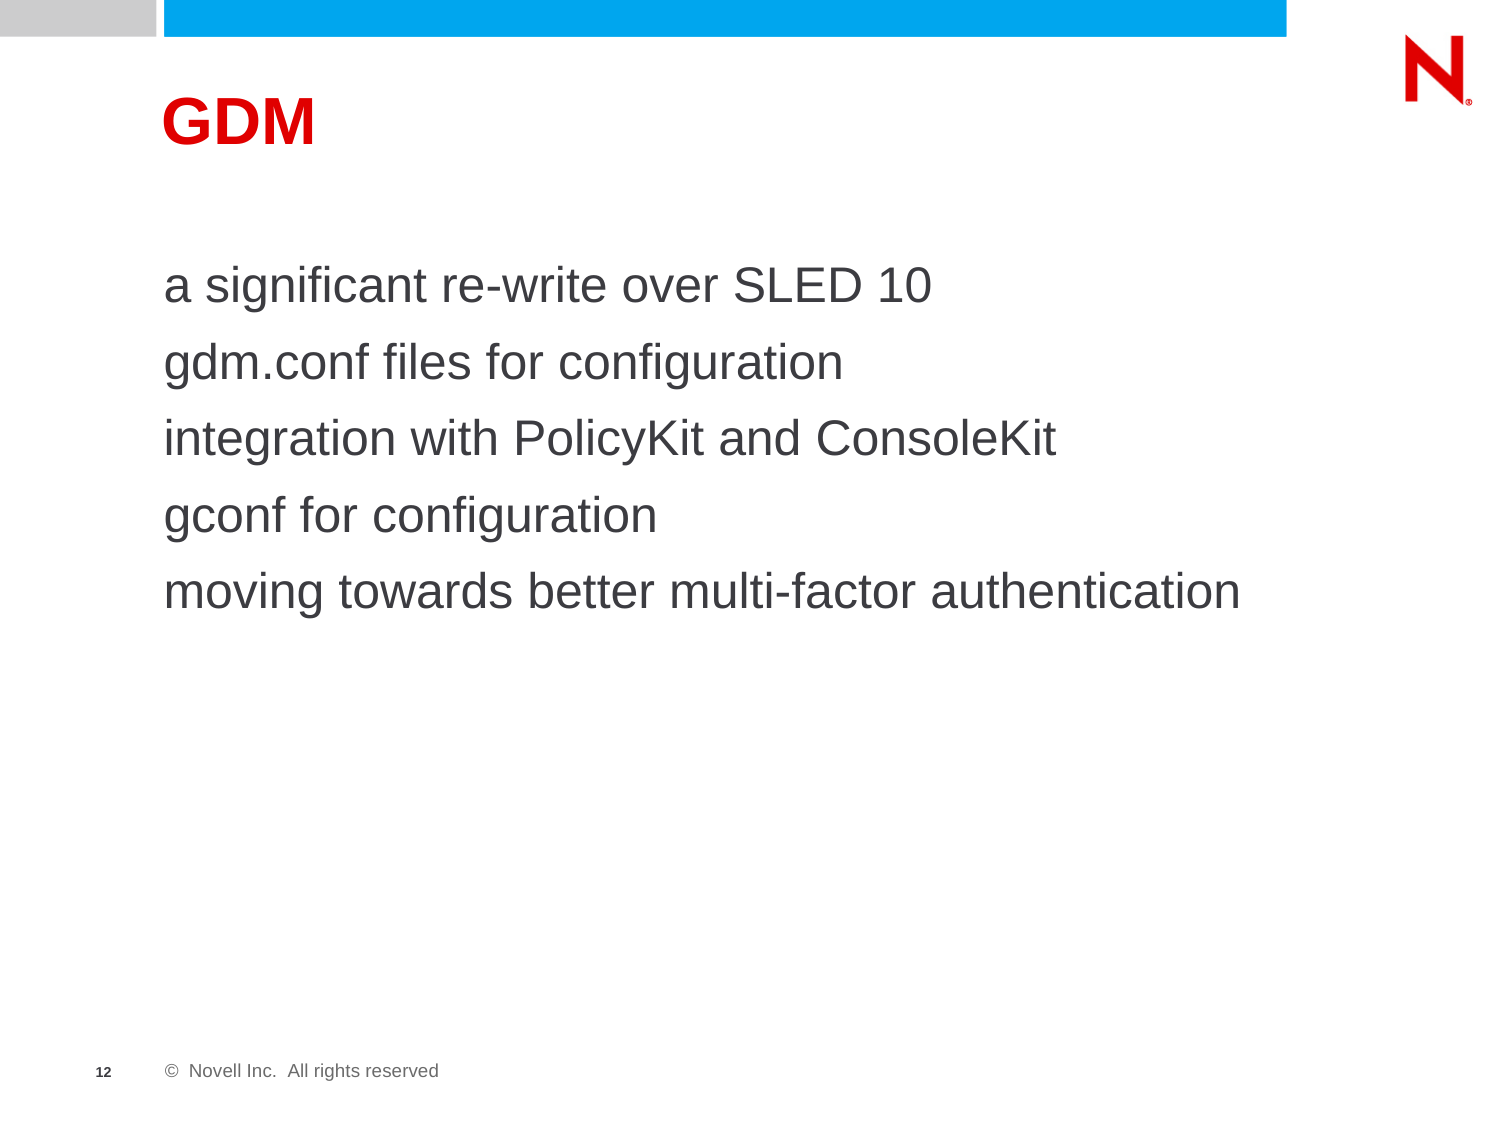

# GDM
a significant re-write over SLED 10
gdm.conf files for configuration
integration with PolicyKit and ConsoleKit
gconf for configuration
moving towards better multi-factor authentication